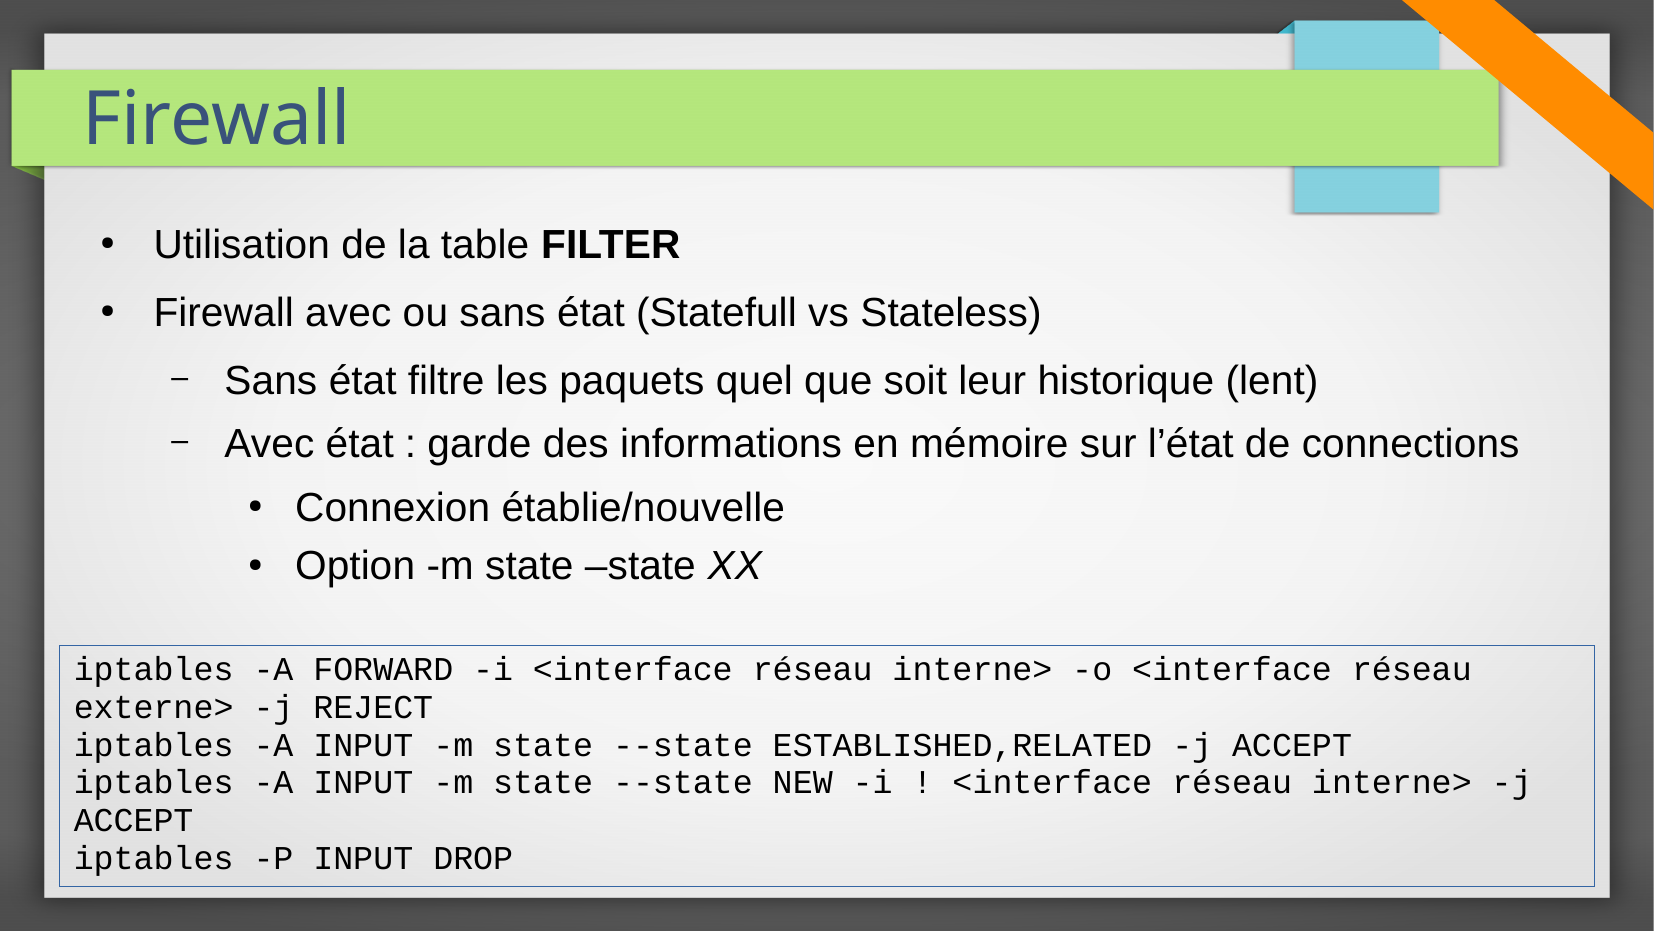

# Firewall
Utilisation de la table FILTER
Firewall avec ou sans état (Statefull vs Stateless)
Sans état filtre les paquets quel que soit leur historique (lent)
Avec état : garde des informations en mémoire sur l’état de connections
Connexion établie/nouvelle
Option -m state –state XX
iptables -A FORWARD -i <interface réseau interne> -o <interface réseau externe> -j REJECT
iptables -A INPUT -m state --state ESTABLISHED,RELATED -j ACCEPT
iptables -A INPUT -m state --state NEW -i ! <interface réseau interne> -j ACCEPT
iptables -P INPUT DROP